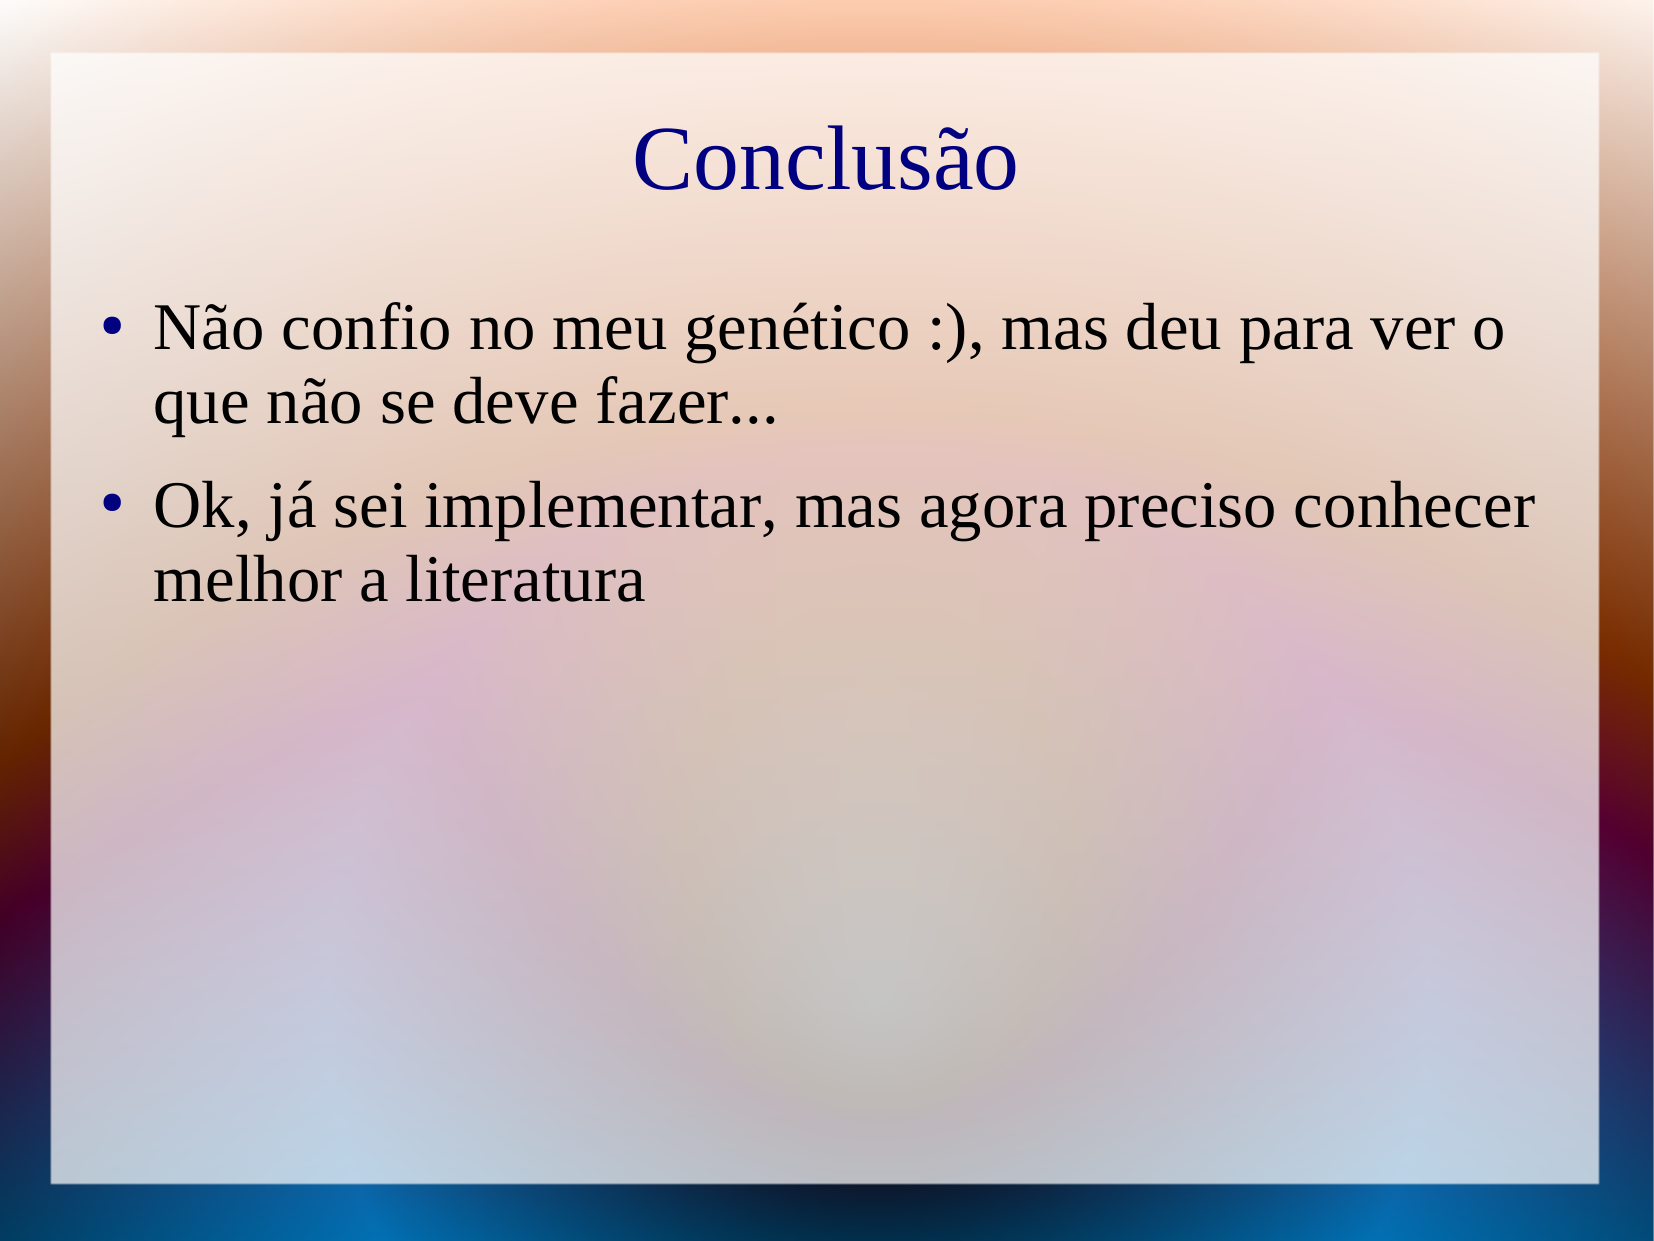

# Conclusão
Não confio no meu genético :), mas deu para ver o que não se deve fazer...
Ok, já sei implementar, mas agora preciso conhecer melhor a literatura